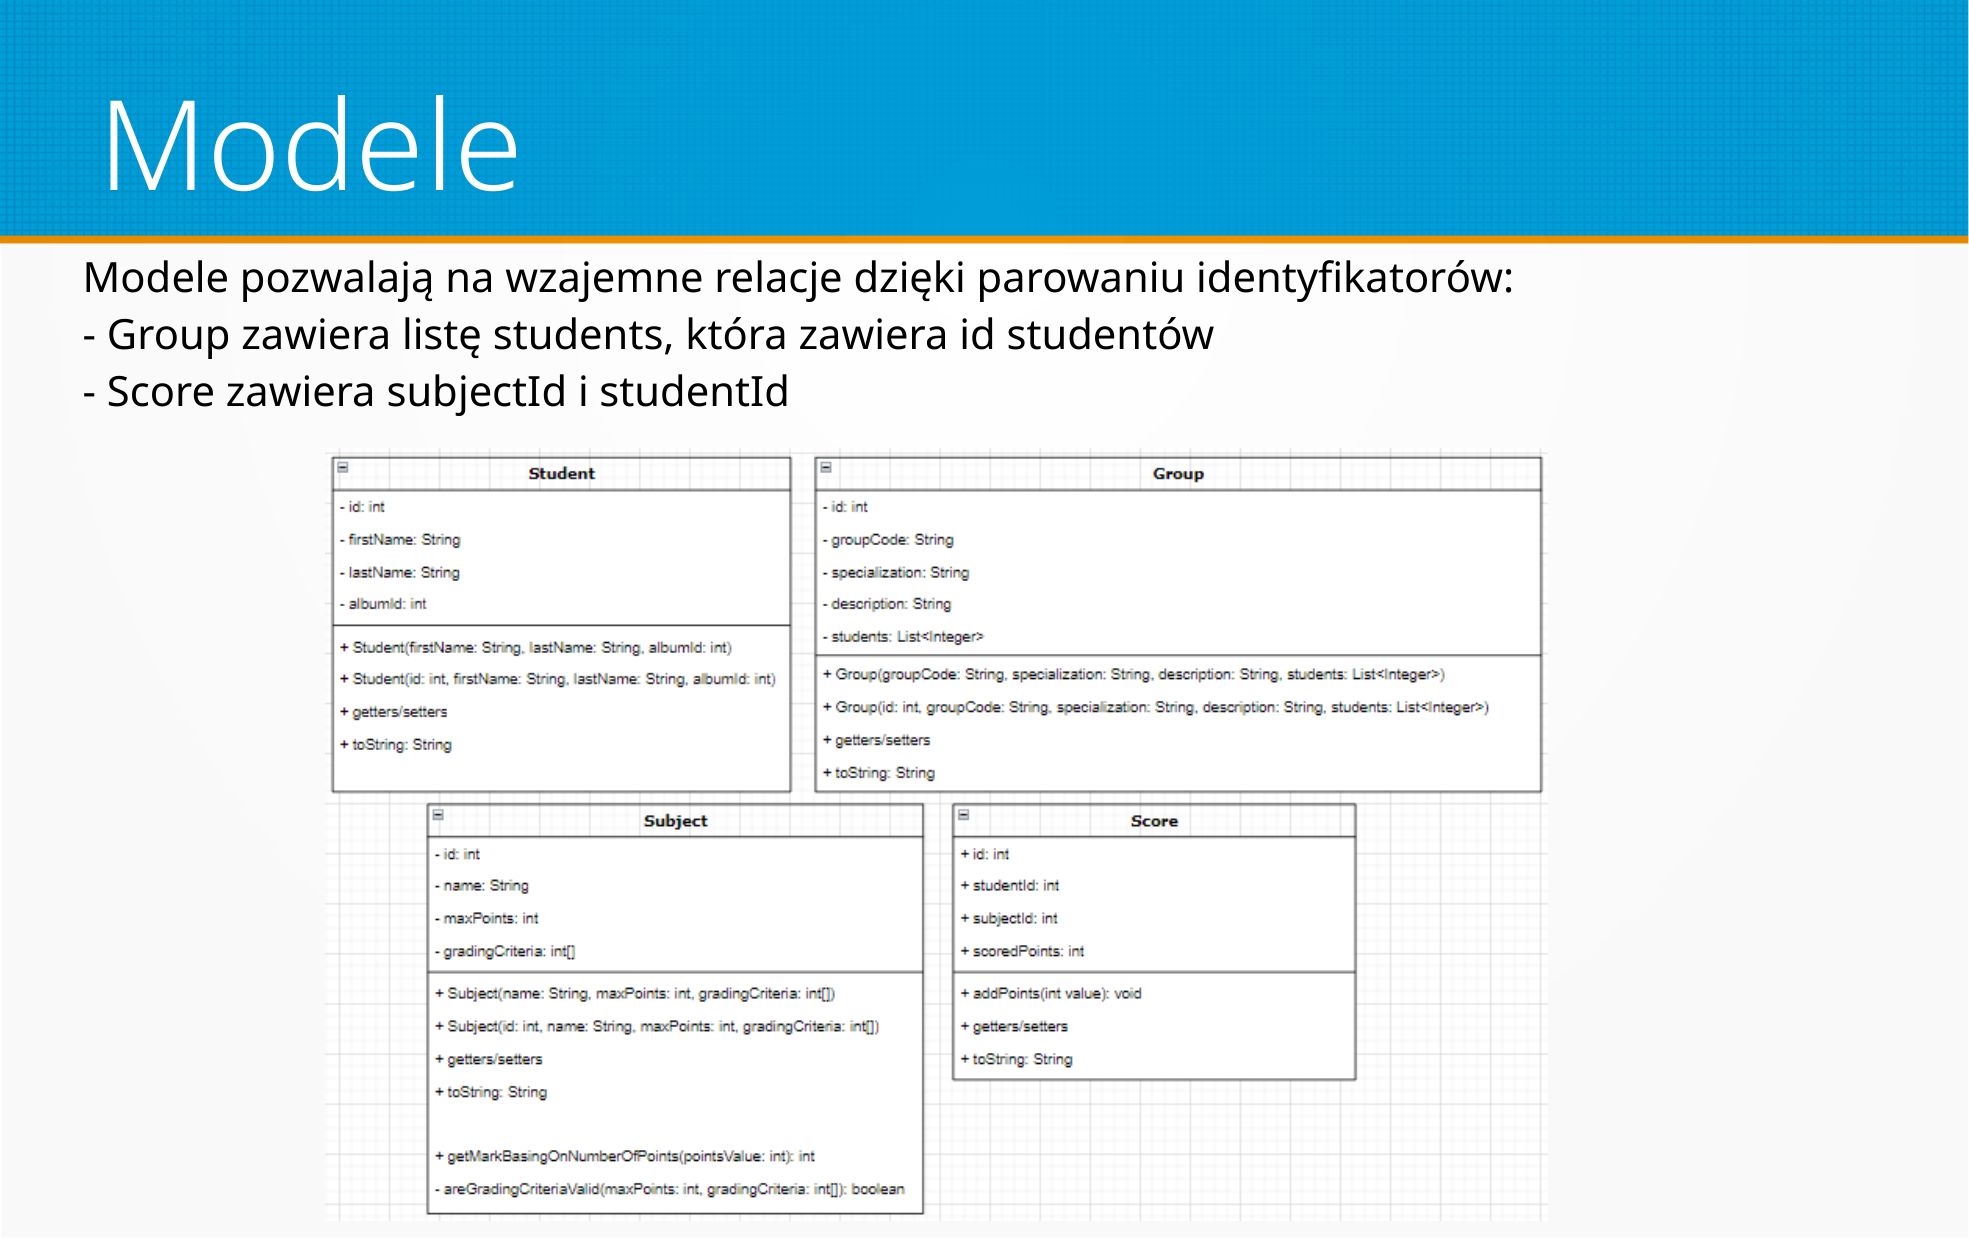

# Modele
Modele pozwalają na wzajemne relacje dzięki parowaniu identyfikatorów:
- Group zawiera listę students, która zawiera id studentów
- Score zawiera subjectId i studentId